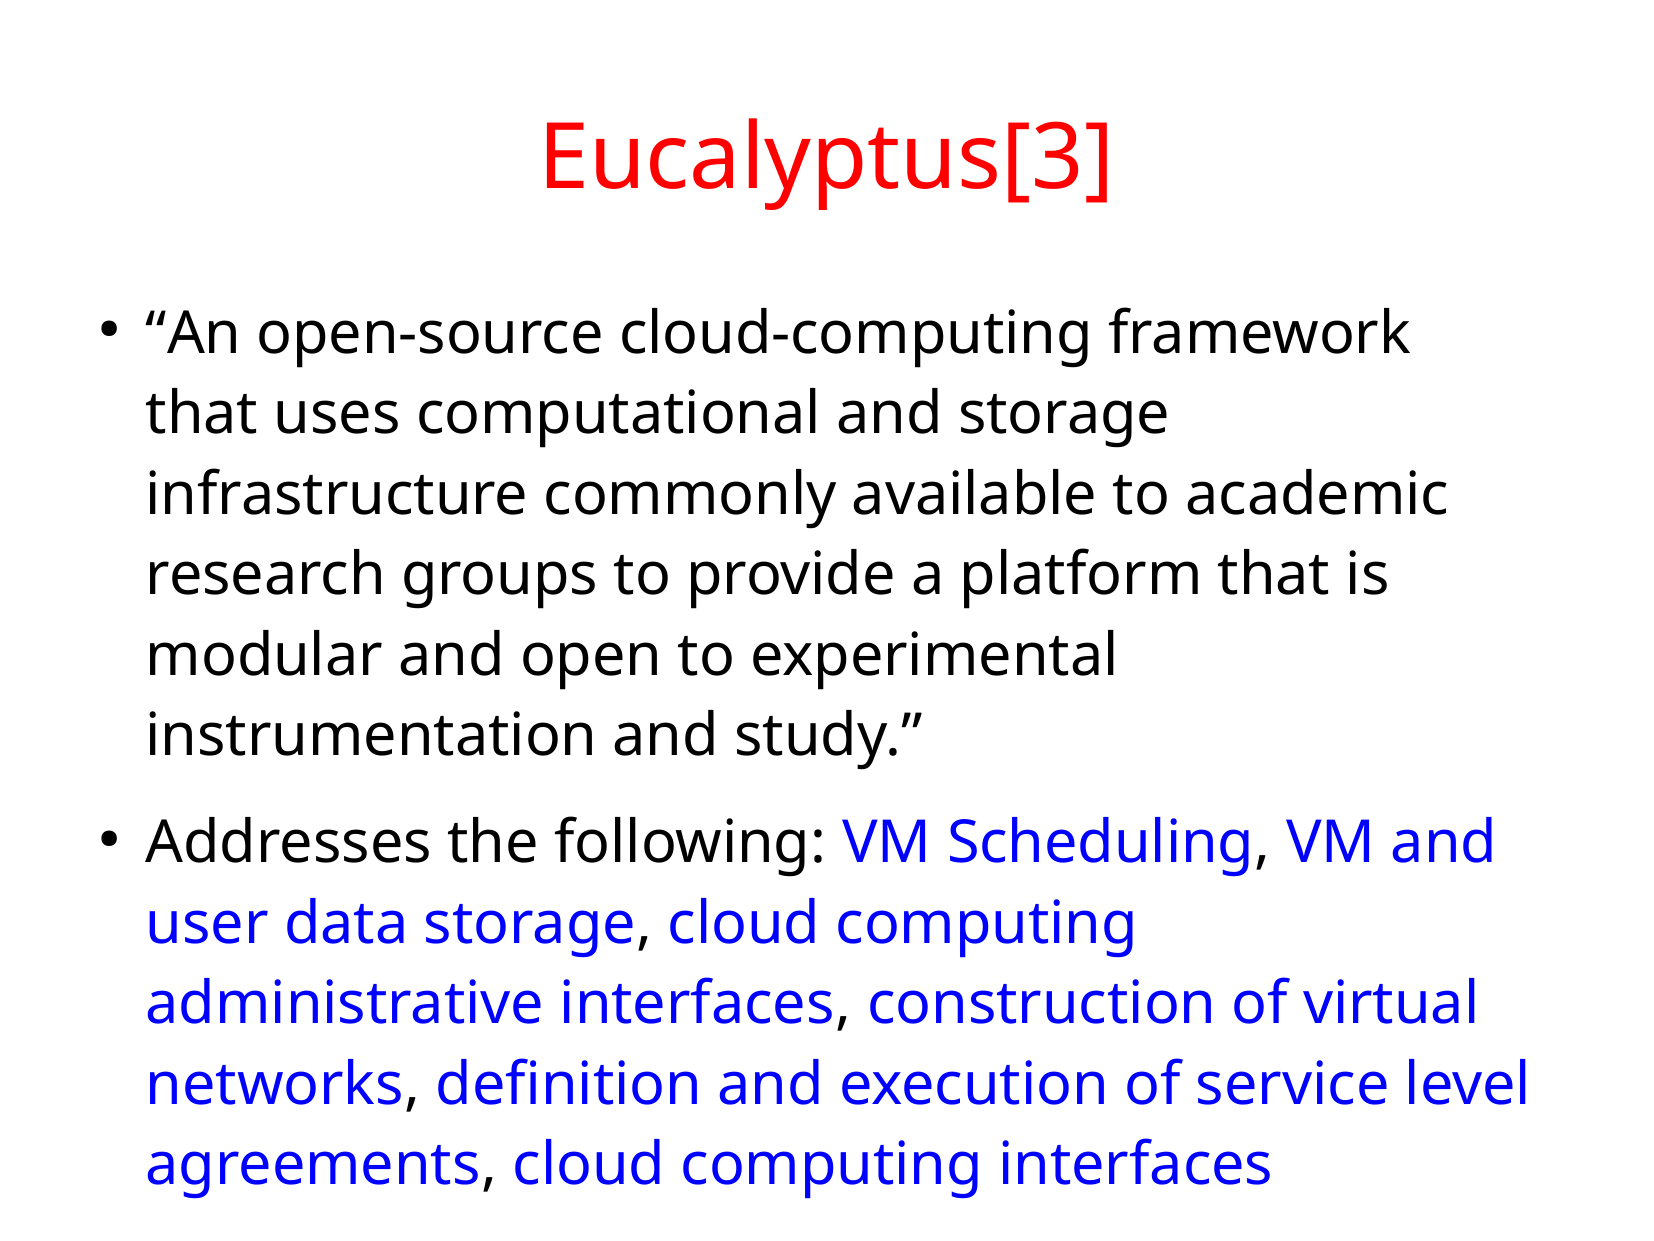

# Eucalyptus[3]
“An open-source cloud-computing framework that uses computational and storage infrastructure commonly available to academic research groups to provide a platform that is modular and open to experimental instrumentation and study.”
Addresses the following: VM Scheduling, VM and user data storage, cloud computing administrative interfaces, construction of virtual networks, definition and execution of service level agreements, cloud computing interfaces